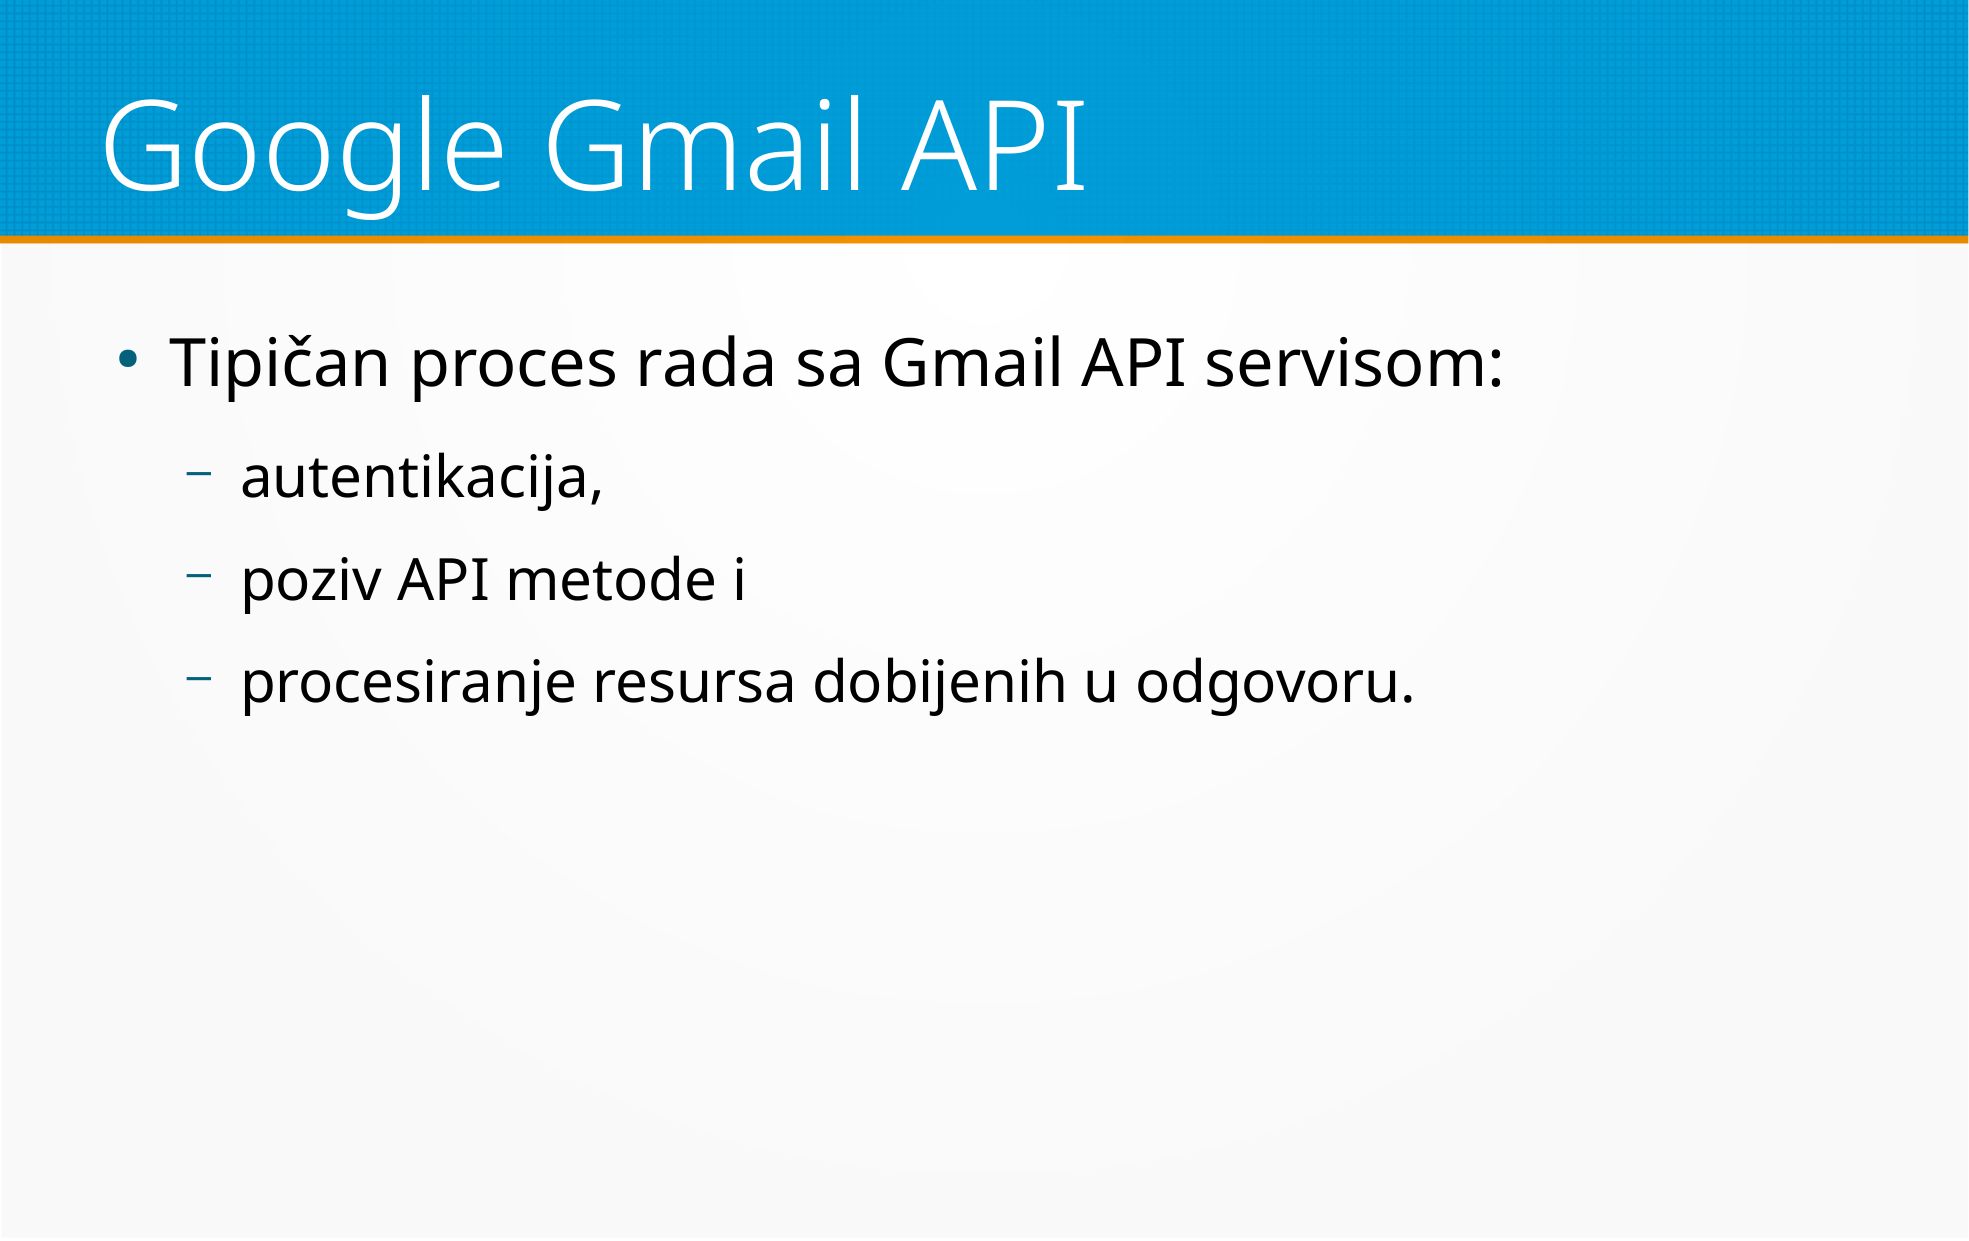

# Google Gmail API
Tipičan proces rada sa Gmail API servisom:
autentikacija,
poziv API metode i
procesiranje resursa dobijenih u odgovoru.